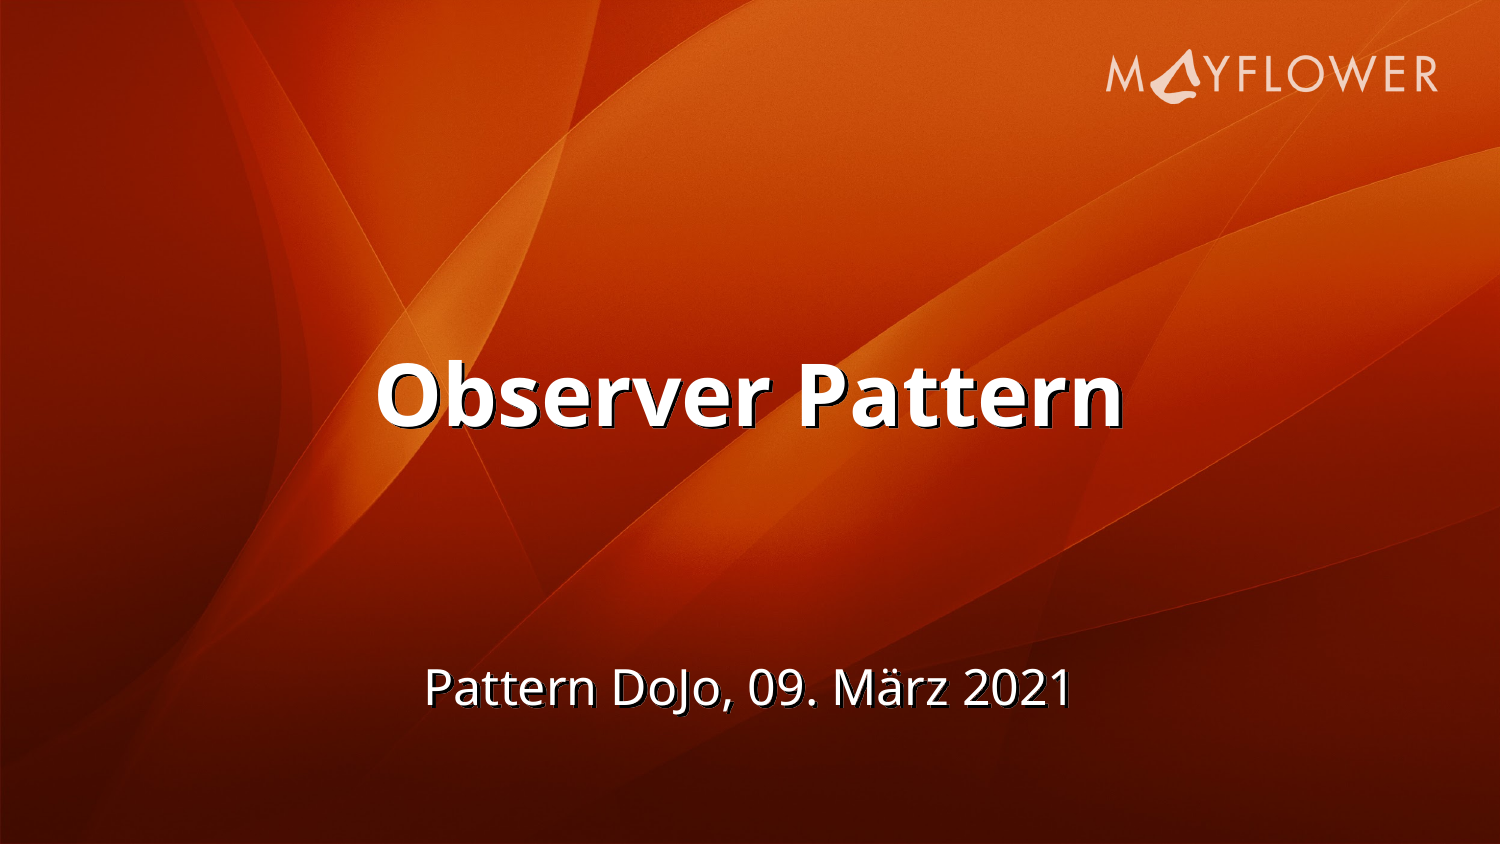

# Observer Pattern
Pattern DoJo, 09. März 2021